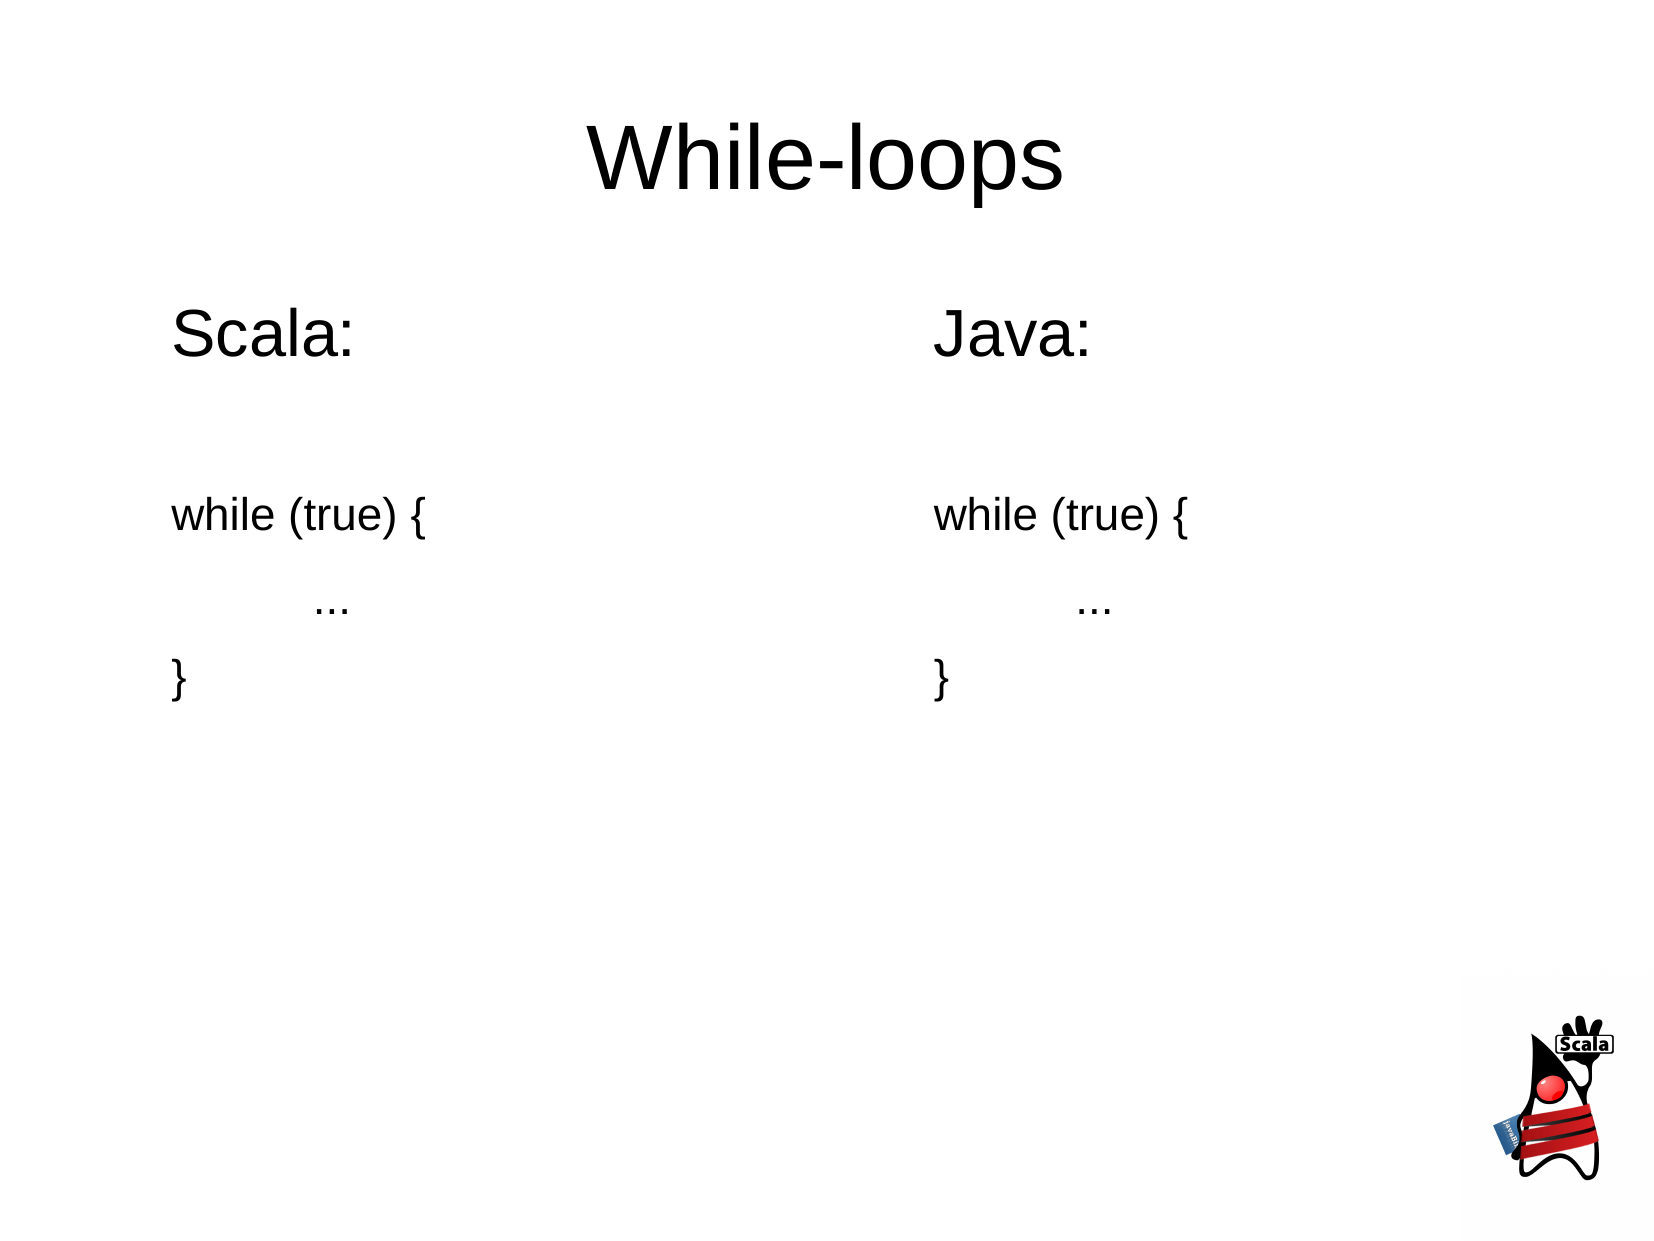

# While-loops
Scala:
while (true) {
...
}
Java:
while (true) {
...
}